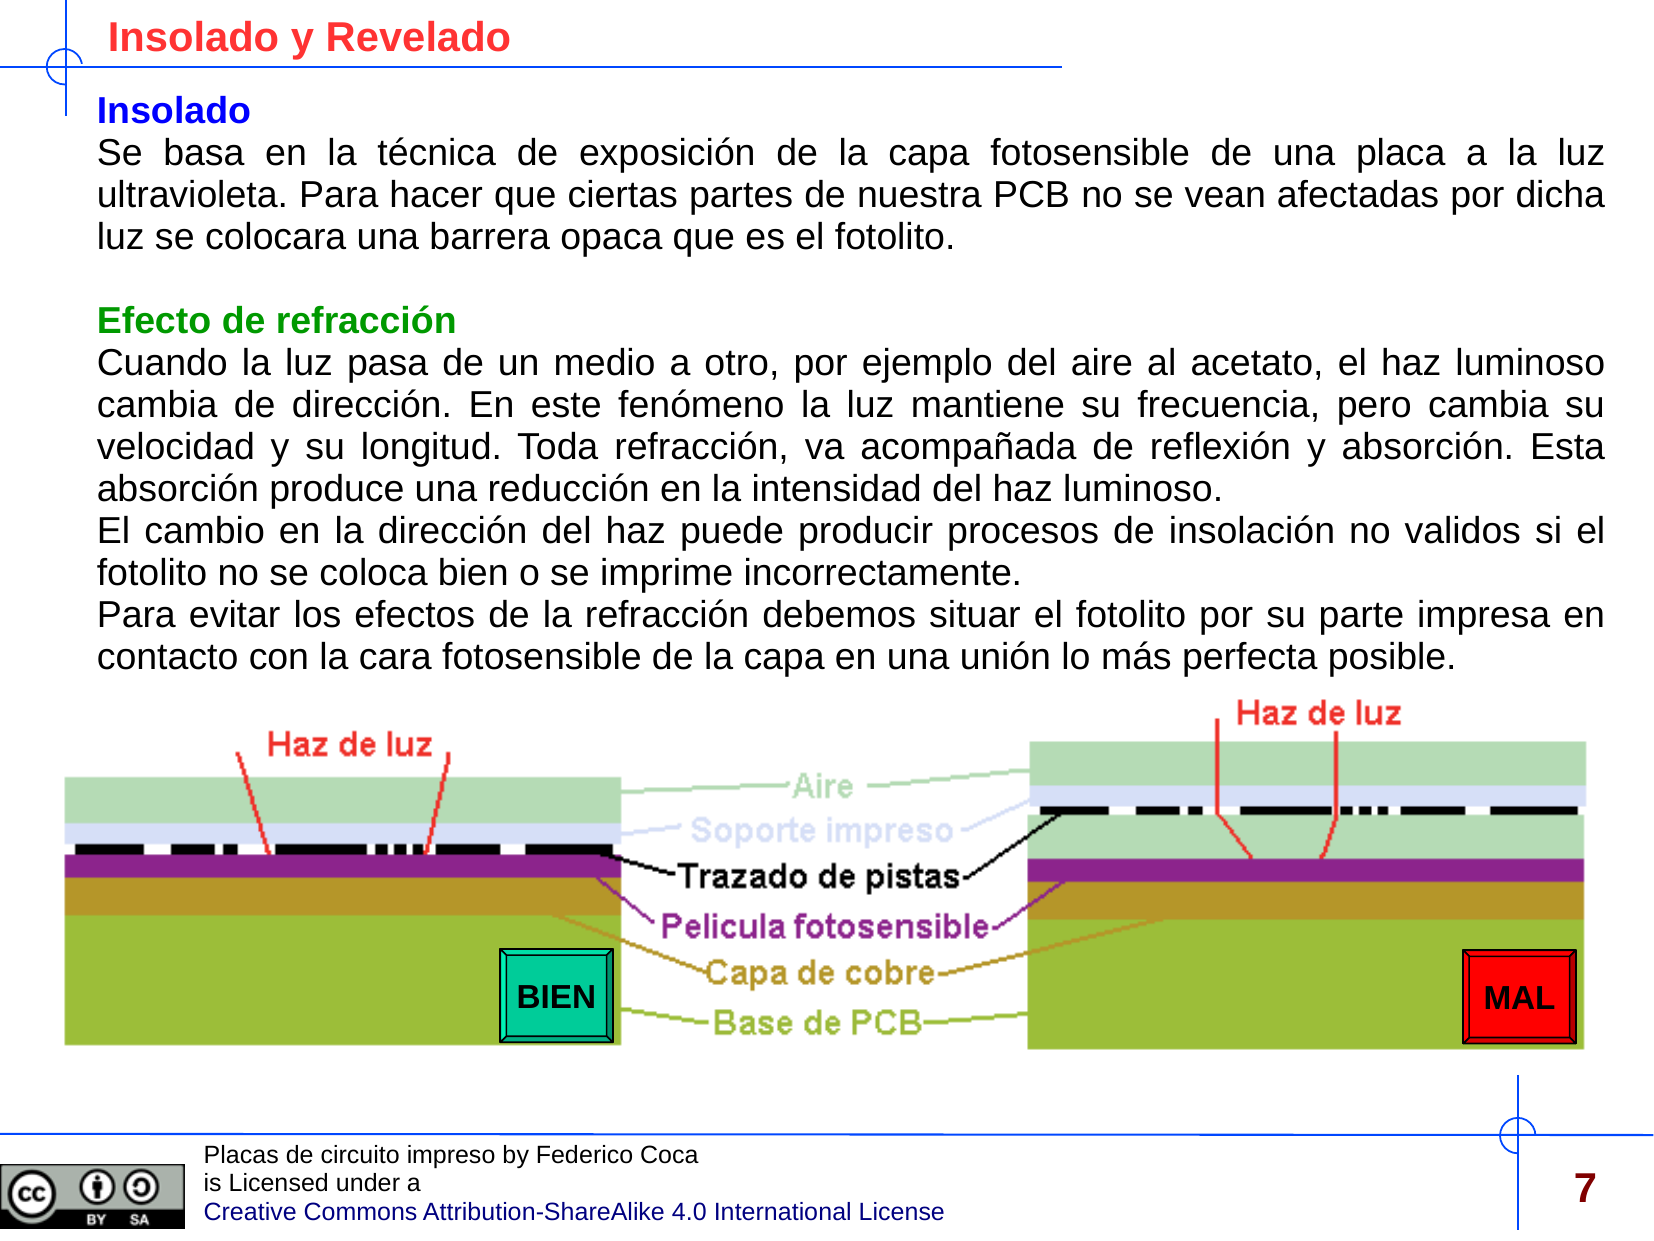

Insolado y Revelado
Insolado
Se basa en la técnica de exposición de la capa fotosensible de una placa a la luz ultravioleta. Para hacer que ciertas partes de nuestra PCB no se vean afectadas por dicha luz se colocara una barrera opaca que es el fotolito.
Efecto de refracción
Cuando la luz pasa de un medio a otro, por ejemplo del aire al acetato, el haz luminoso cambia de dirección. En este fenómeno la luz mantiene su frecuencia, pero cambia su velocidad y su longitud. Toda refracción, va acompañada de reflexión y absorción. Esta absorción produce una reducción en la intensidad del haz luminoso.
El cambio en la dirección del haz puede producir procesos de insolación no validos si el fotolito no se coloca bien o se imprime incorrectamente.
Para evitar los efectos de la refracción debemos situar el fotolito por su parte impresa en contacto con la cara fotosensible de la capa en una unión lo más perfecta posible.
BIEN
MAL
Placas de circuito impreso by Federico Coca
is Licensed under a Creative Commons Attribution-ShareAlike 4.0 International License